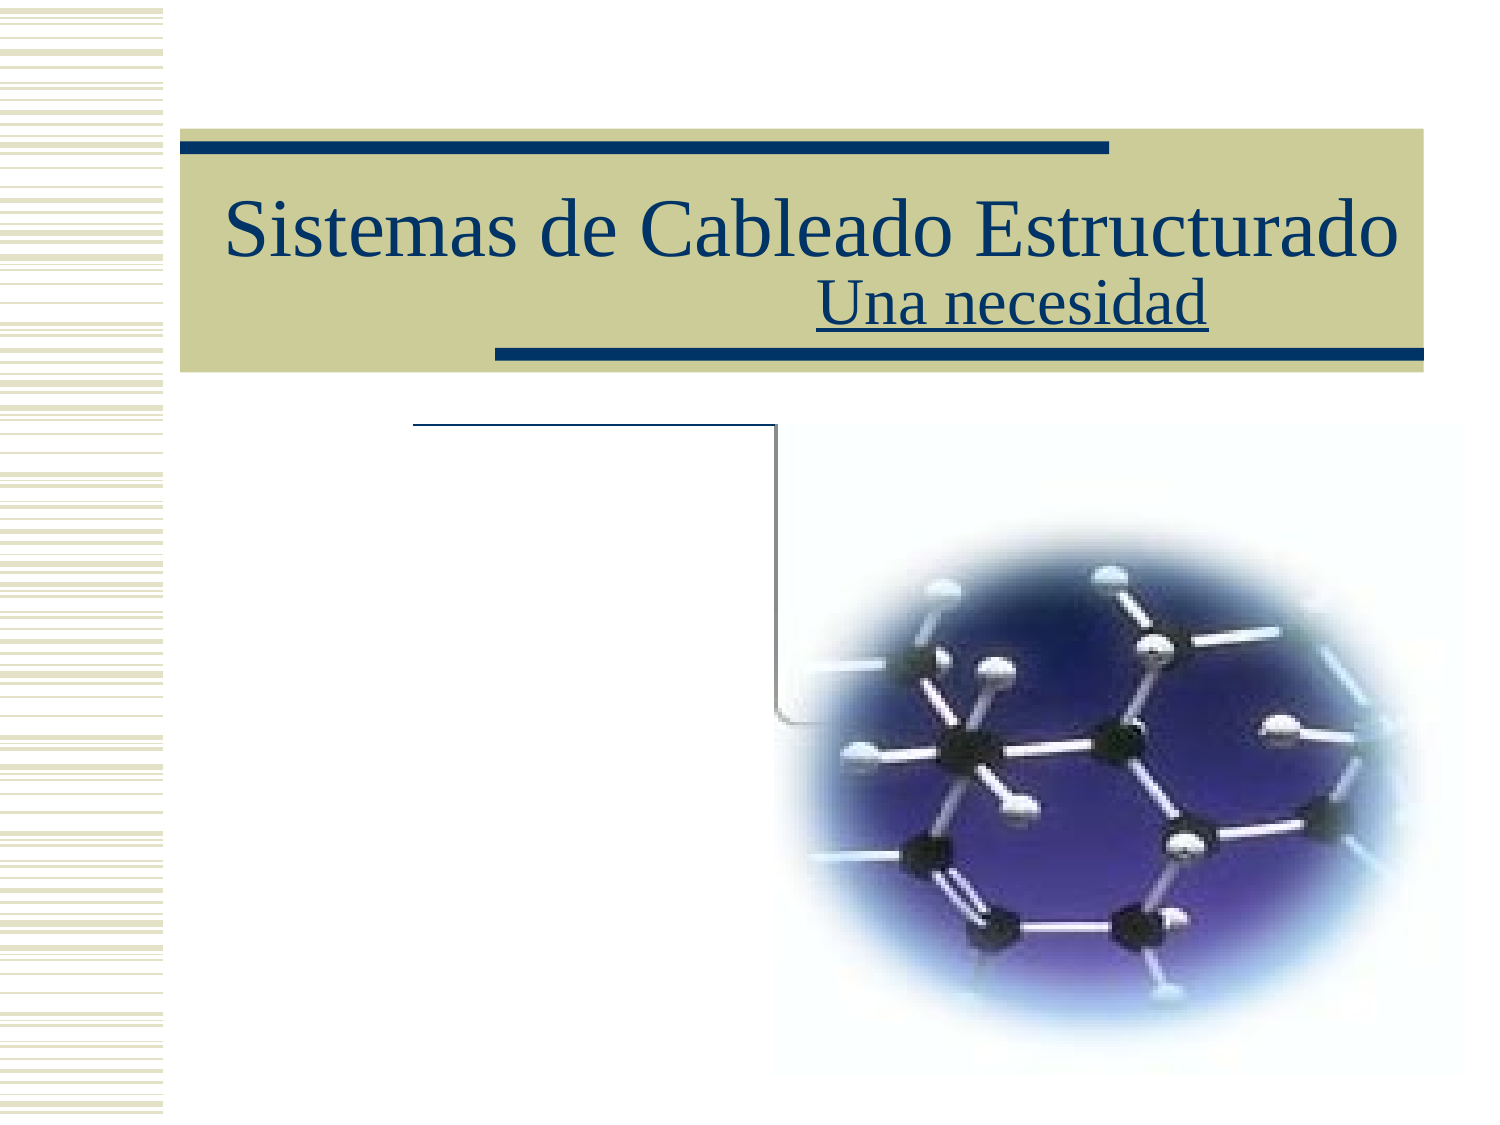

# Sistemas de Cableado Estructurado
Una necesidad